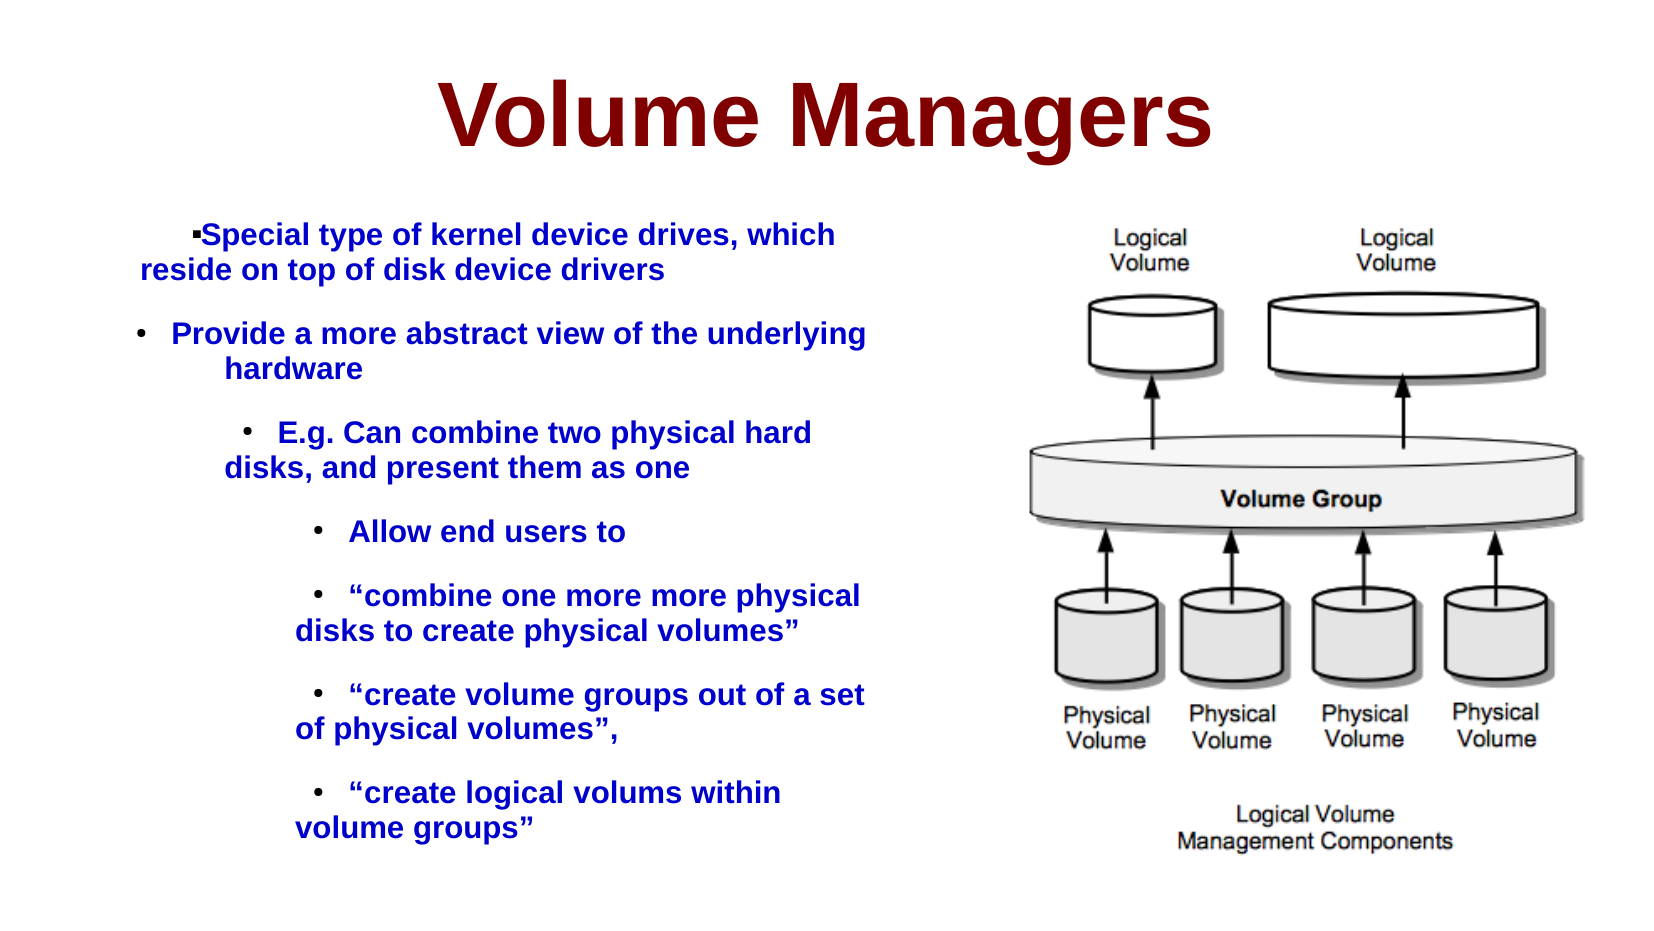

# Volume Managers
Special type of kernel device drives, which reside on top of disk device drivers
Provide a more abstract view of the underlying hardware
E.g. Can combine two physical hard disks, and present them as one
Allow end users to
“combine one more more physical disks to create physical volumes”
“create volume groups out of a set of physical volumes”,
“create logical volums within volume groups”